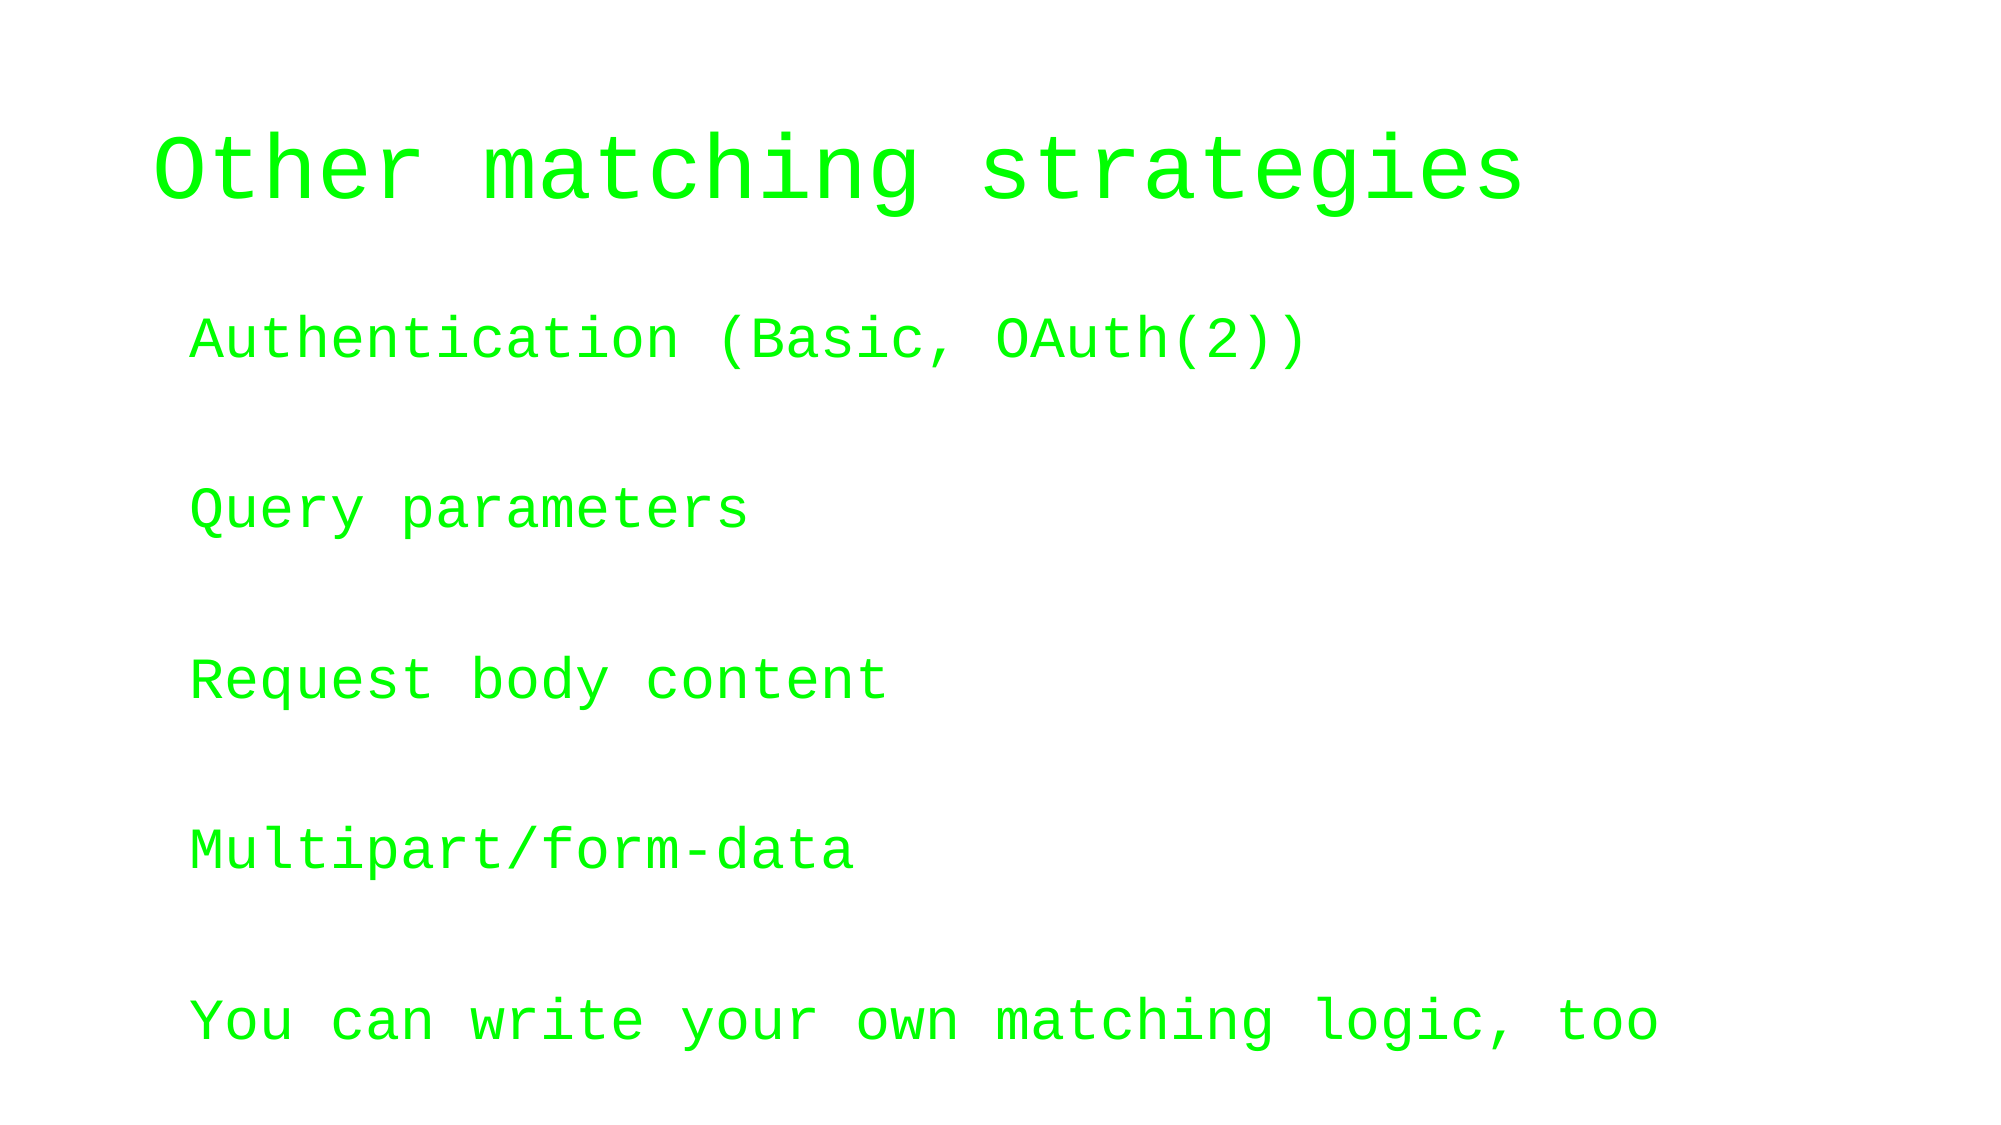

# Other matching strategies
Authentication (Basic, OAuth(2))
Query parameters
Request body content
Multipart/form-data
You can write your own matching logic, too